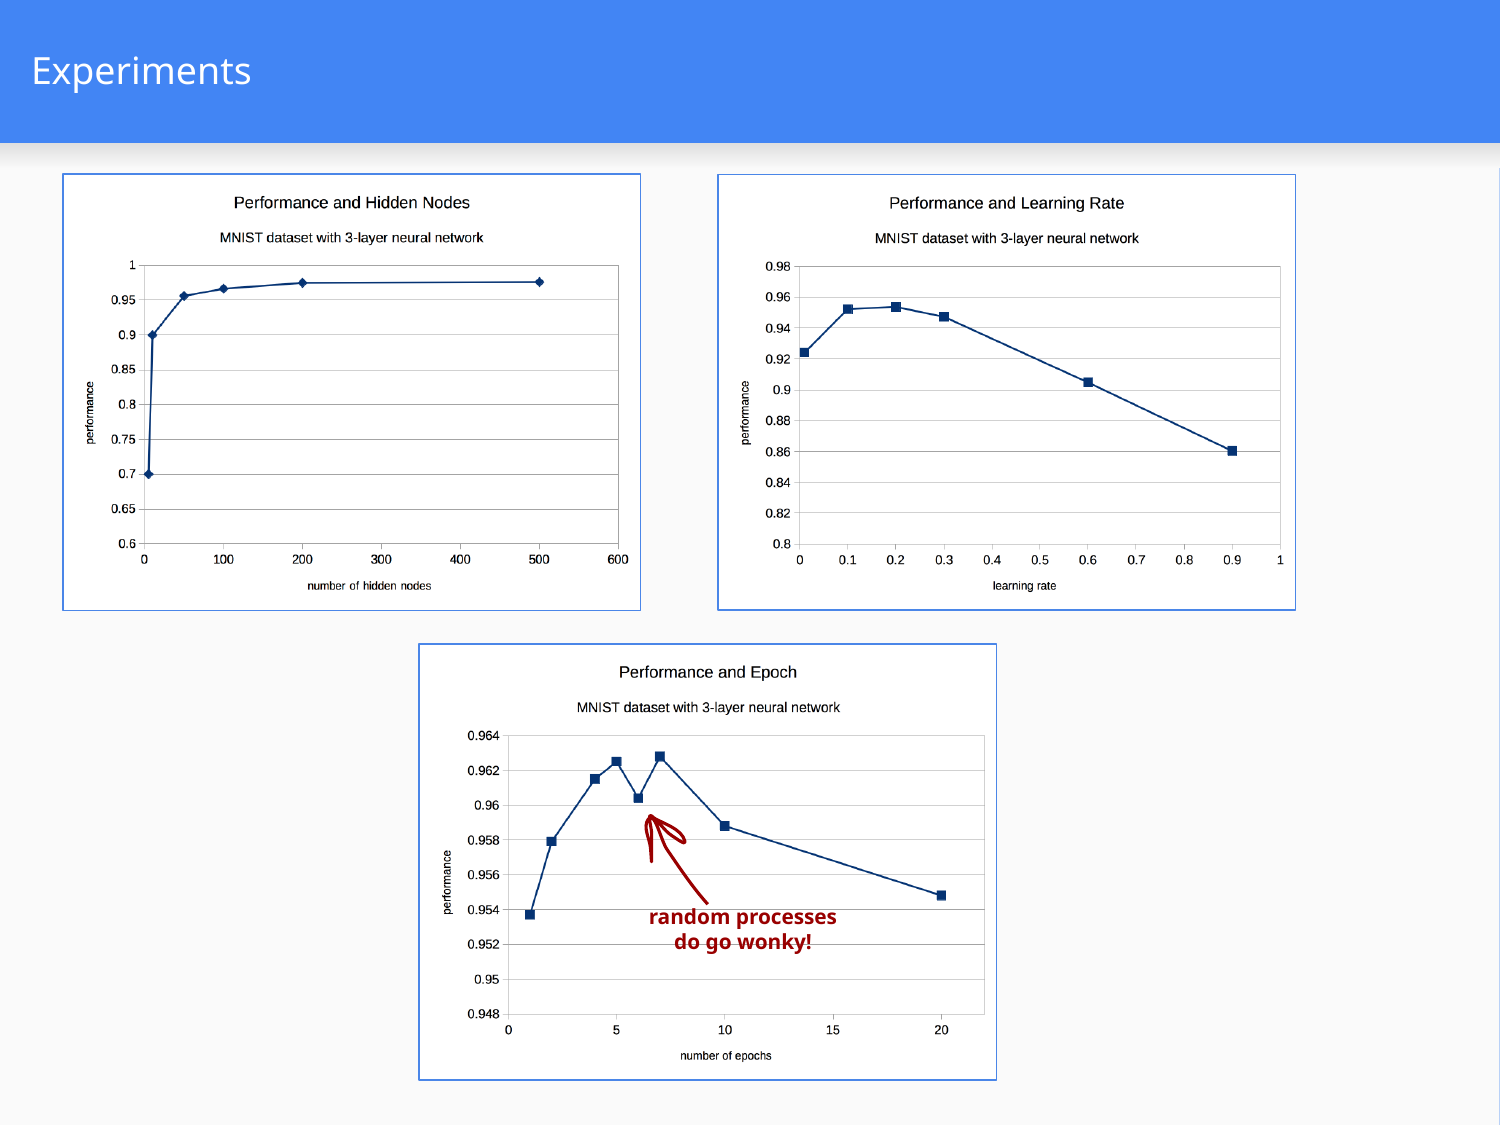

# Experiments
random processes
do go wonky!